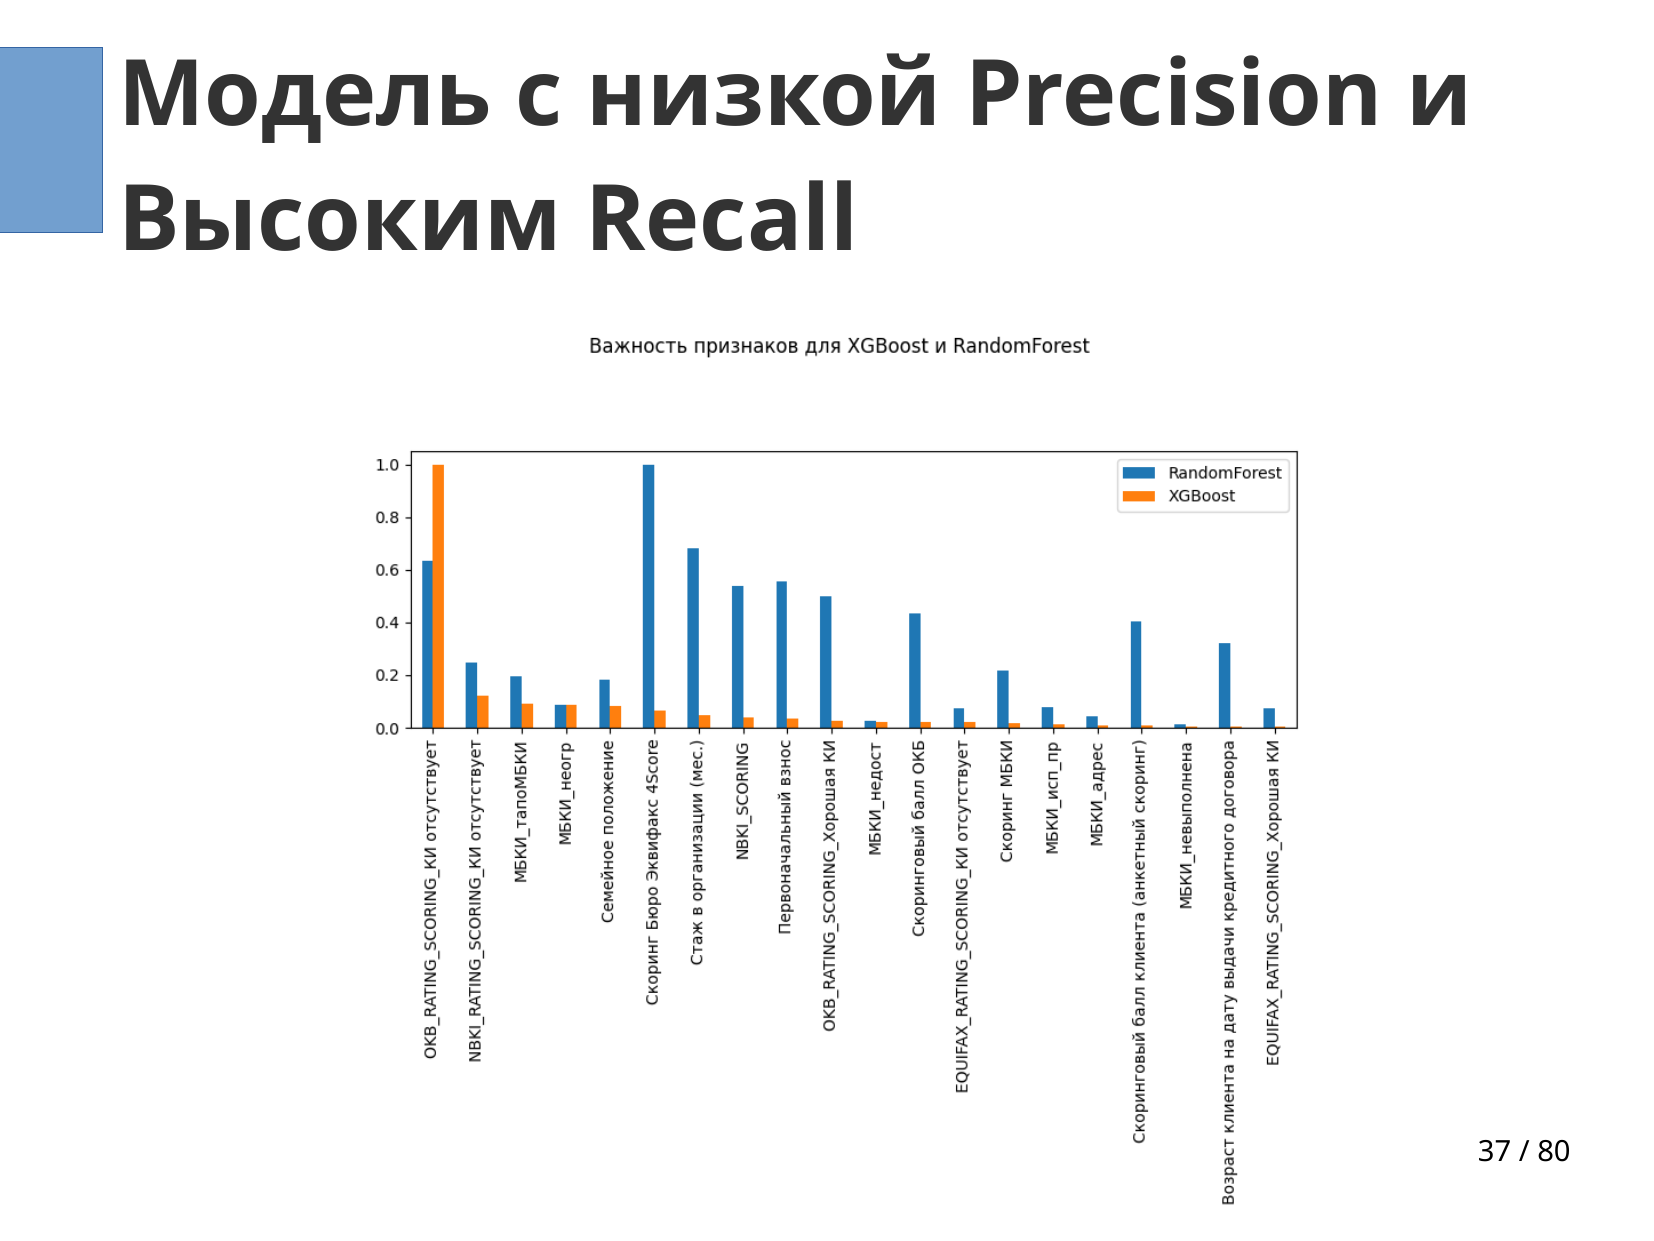

# Модель с низкой Precision и Высоким Recall
37